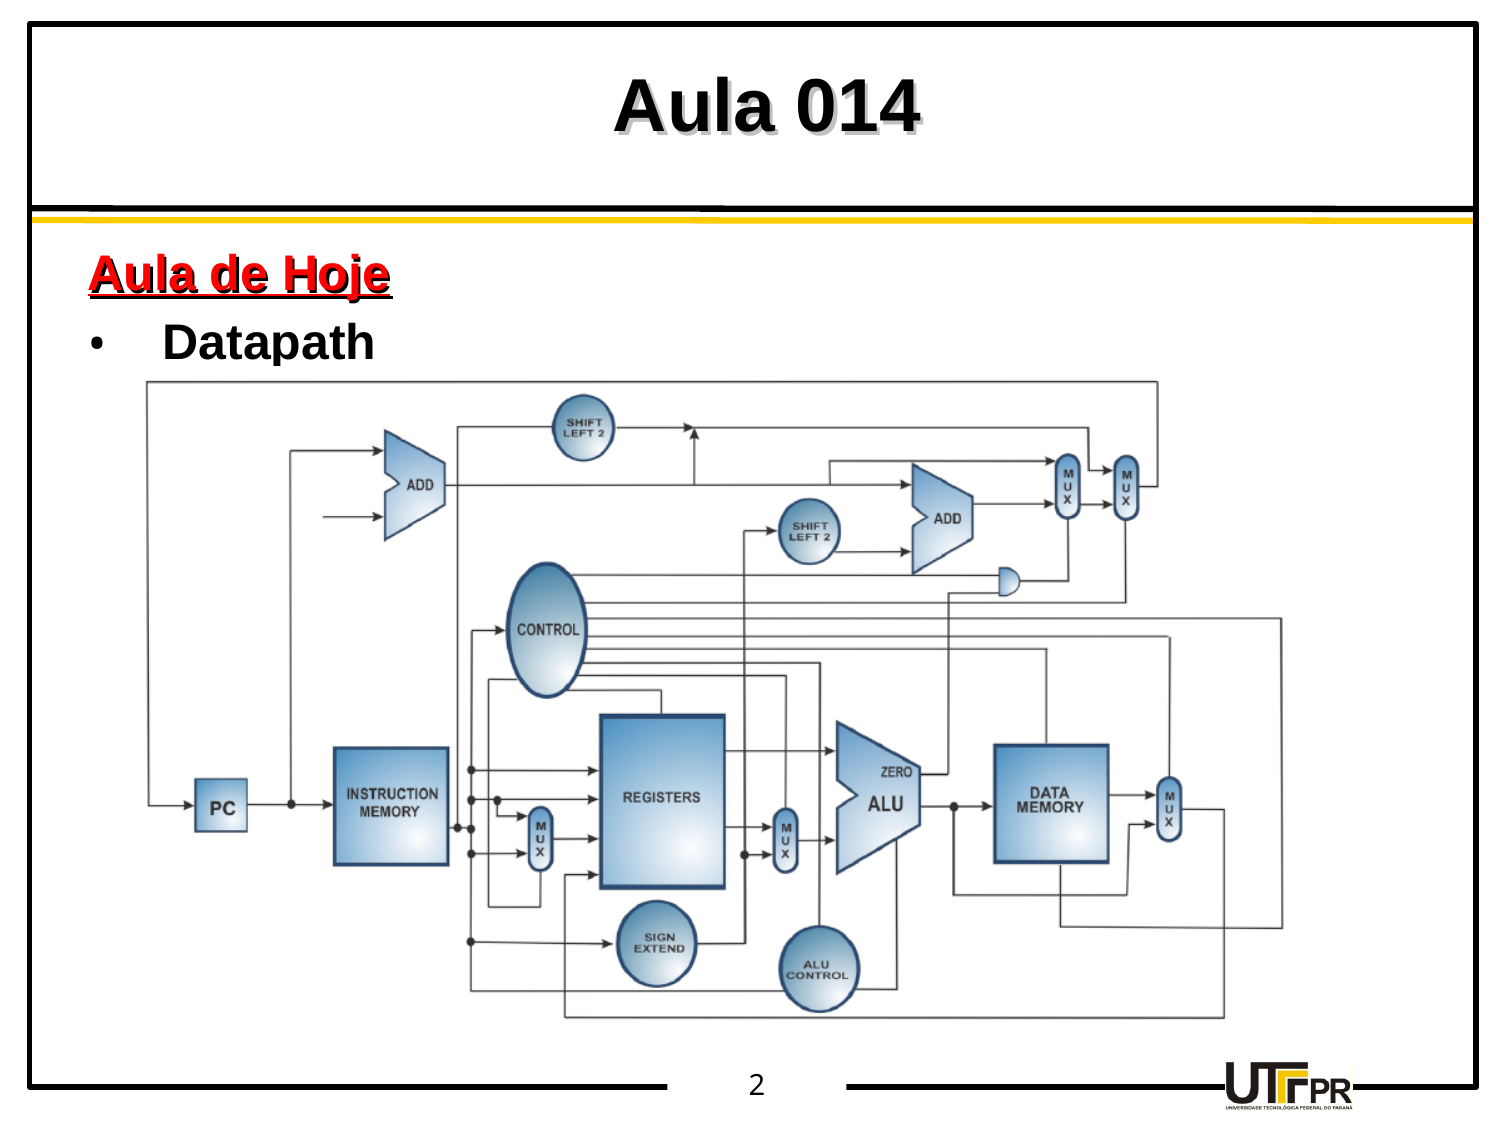

Aula 014
# Aula de Hoje
Datapath